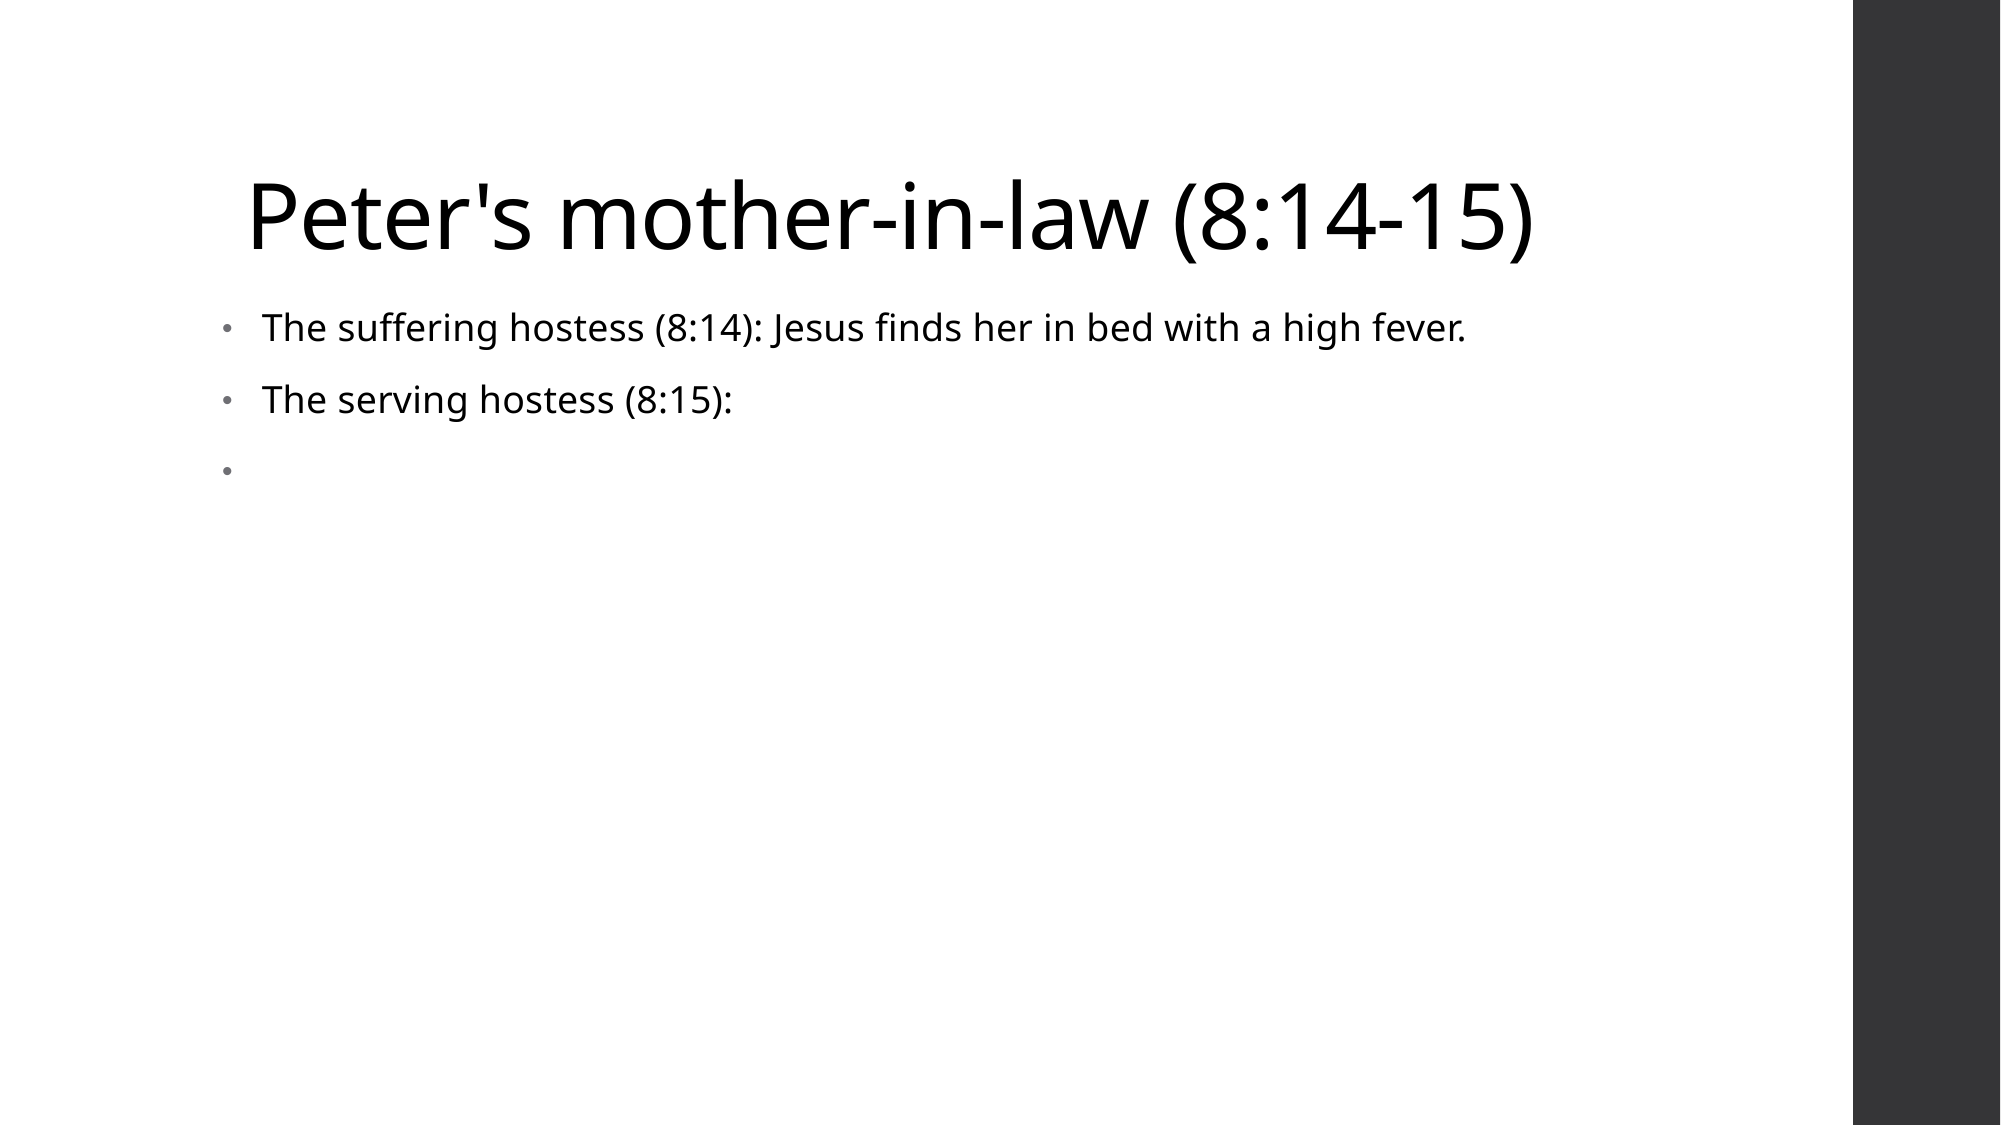

# Peter's mother-in-law (8:14-15)
 The suffering hostess (8:14): Jesus finds her in bed with a high fever.
 The serving hostess (8:15):